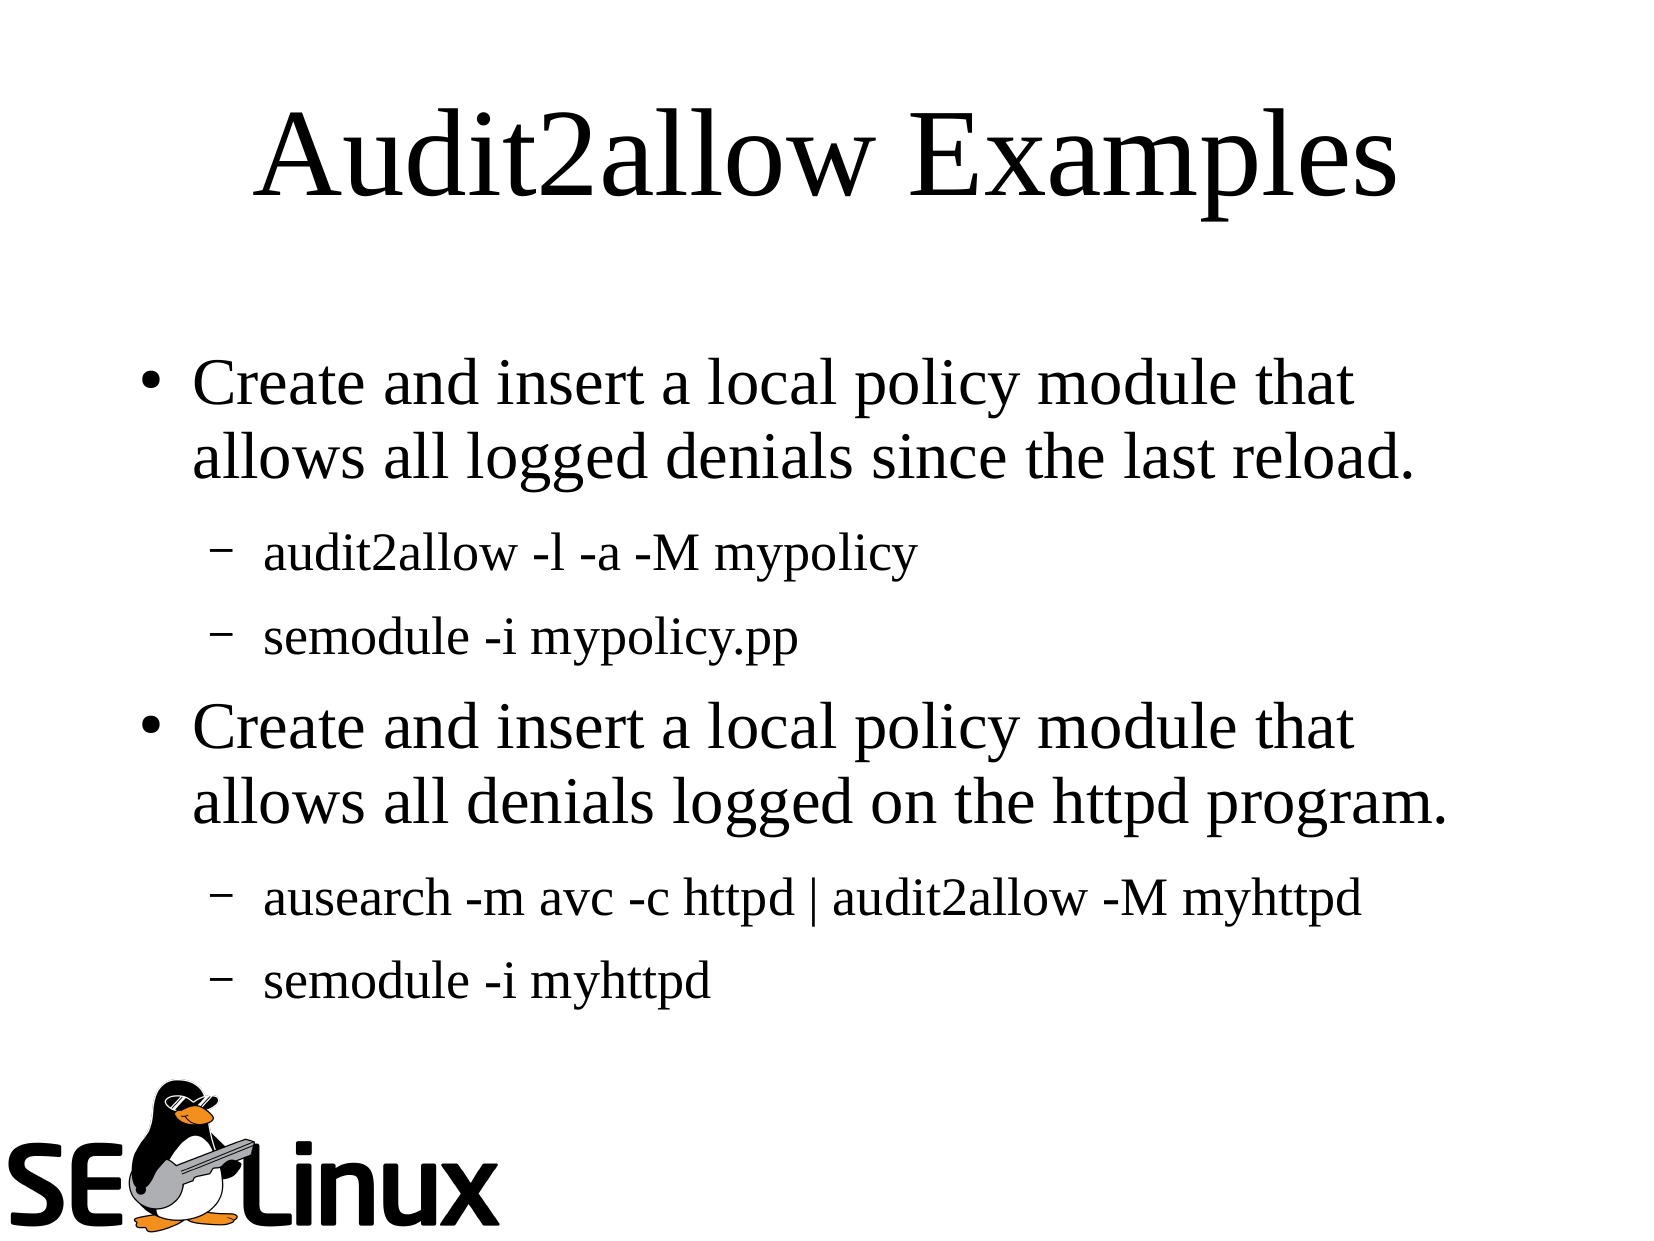

# Audit2allow Examples
Create and insert a local policy module that allows all logged denials since the last reload.
audit2allow -l -a -M mypolicy
semodule -i mypolicy.pp
Create and insert a local policy module that allows all denials logged on the httpd program.
ausearch -m avc -c httpd | audit2allow -M myhttpd
semodule -i myhttpd